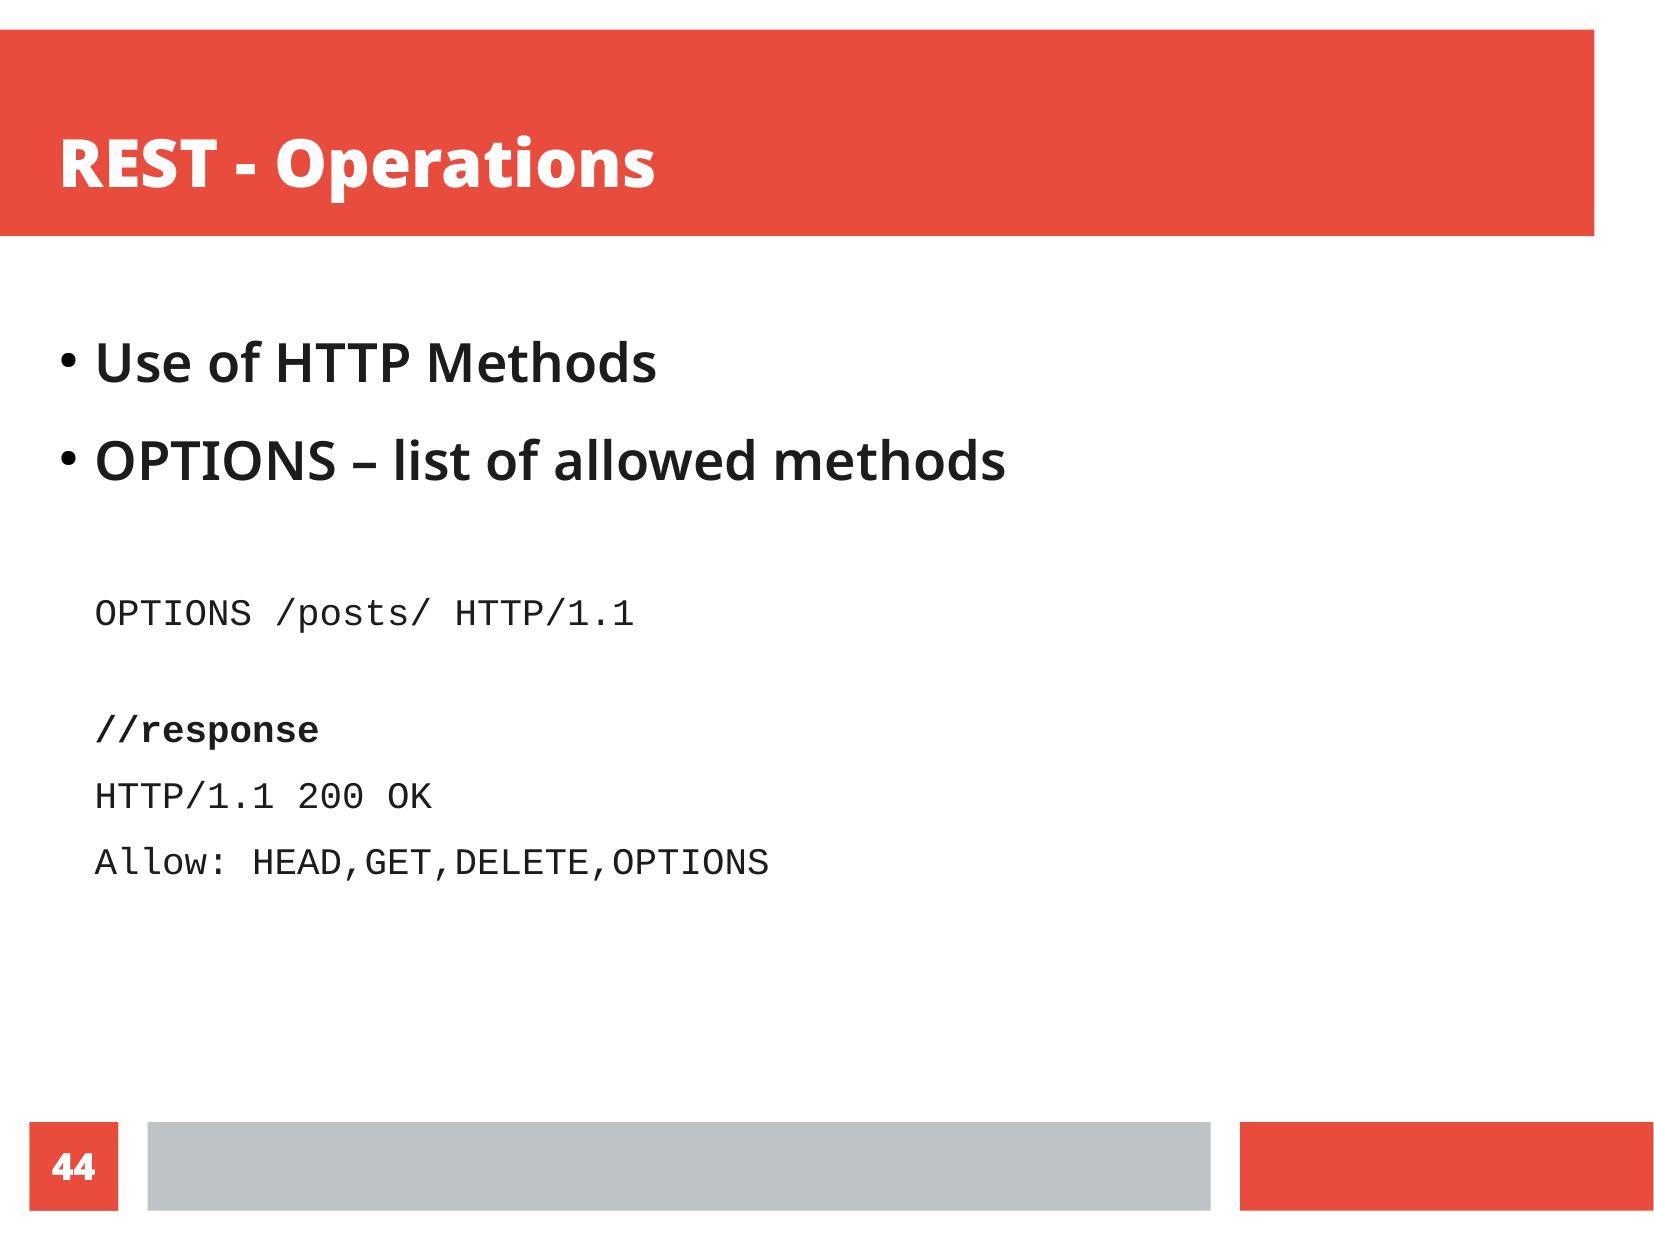

# REST - Operations
Use of HTTP Methods
OPTIONS – list of allowed methods
OPTIONS /posts/ HTTP/1.1
//response
HTTP/1.1 200 OK
Allow: HEAD,GET,DELETE,OPTIONS
44